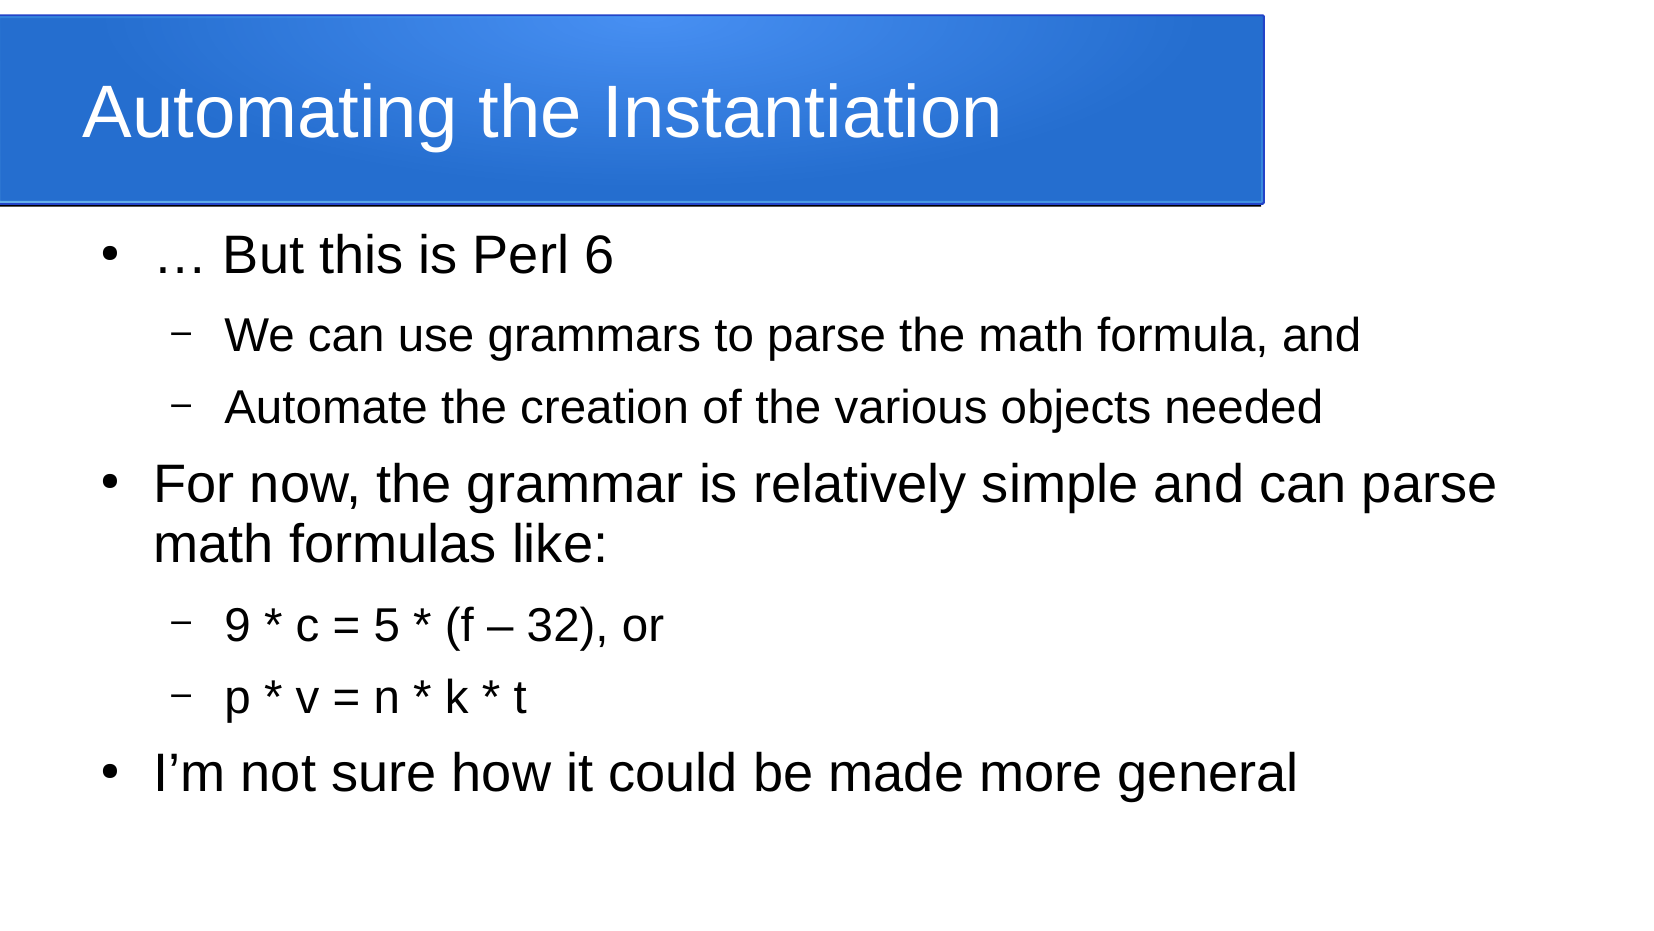

# Automating the Instantiation
… But this is Perl 6
We can use grammars to parse the math formula, and
Automate the creation of the various objects needed
For now, the grammar is relatively simple and can parse math formulas like:
9 * c = 5 * (f – 32), or
p * v = n * k * t
I’m not sure how it could be made more general